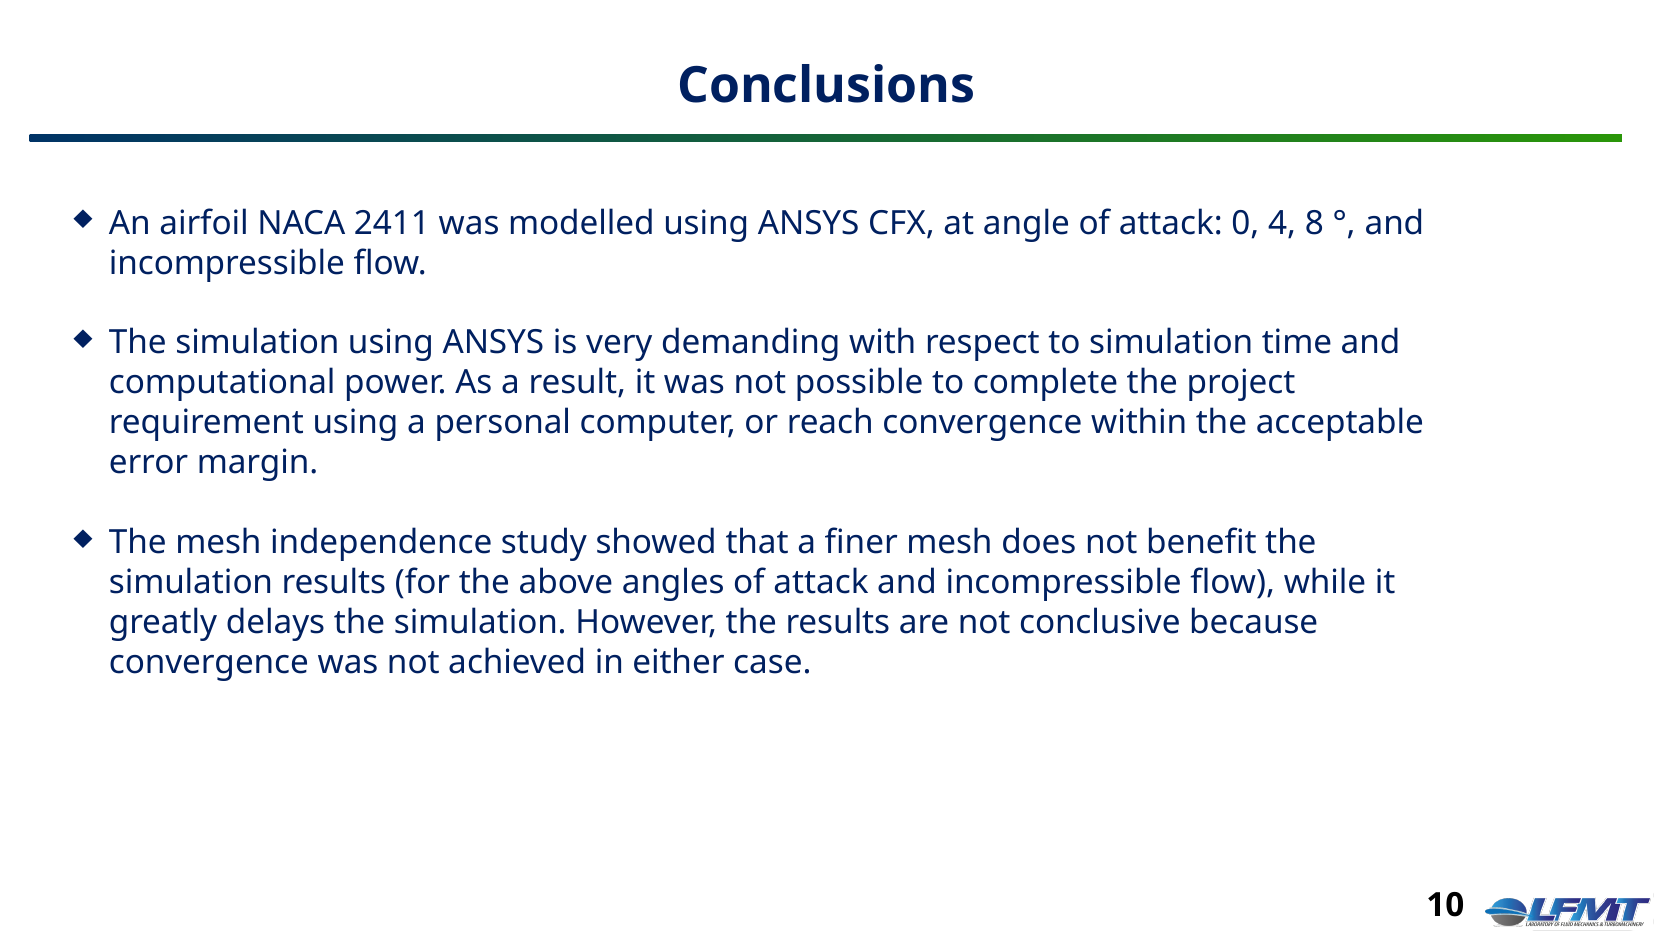

# Conclusions
An airfoil NACA 2411 was modelled using ANSYS CFX, at angle of attack: 0, 4, 8 °, and incompressible flow.
The simulation using ANSYS is very demanding with respect to simulation time and computational power. As a result, it was not possible to complete the project requirement using a personal computer, or reach convergence within the acceptable error margin.
The mesh independence study showed that a finer mesh does not benefit the simulation results (for the above angles of attack and incompressible flow), while it greatly delays the simulation. However, the results are not conclusive because convergence was not achieved in either case.